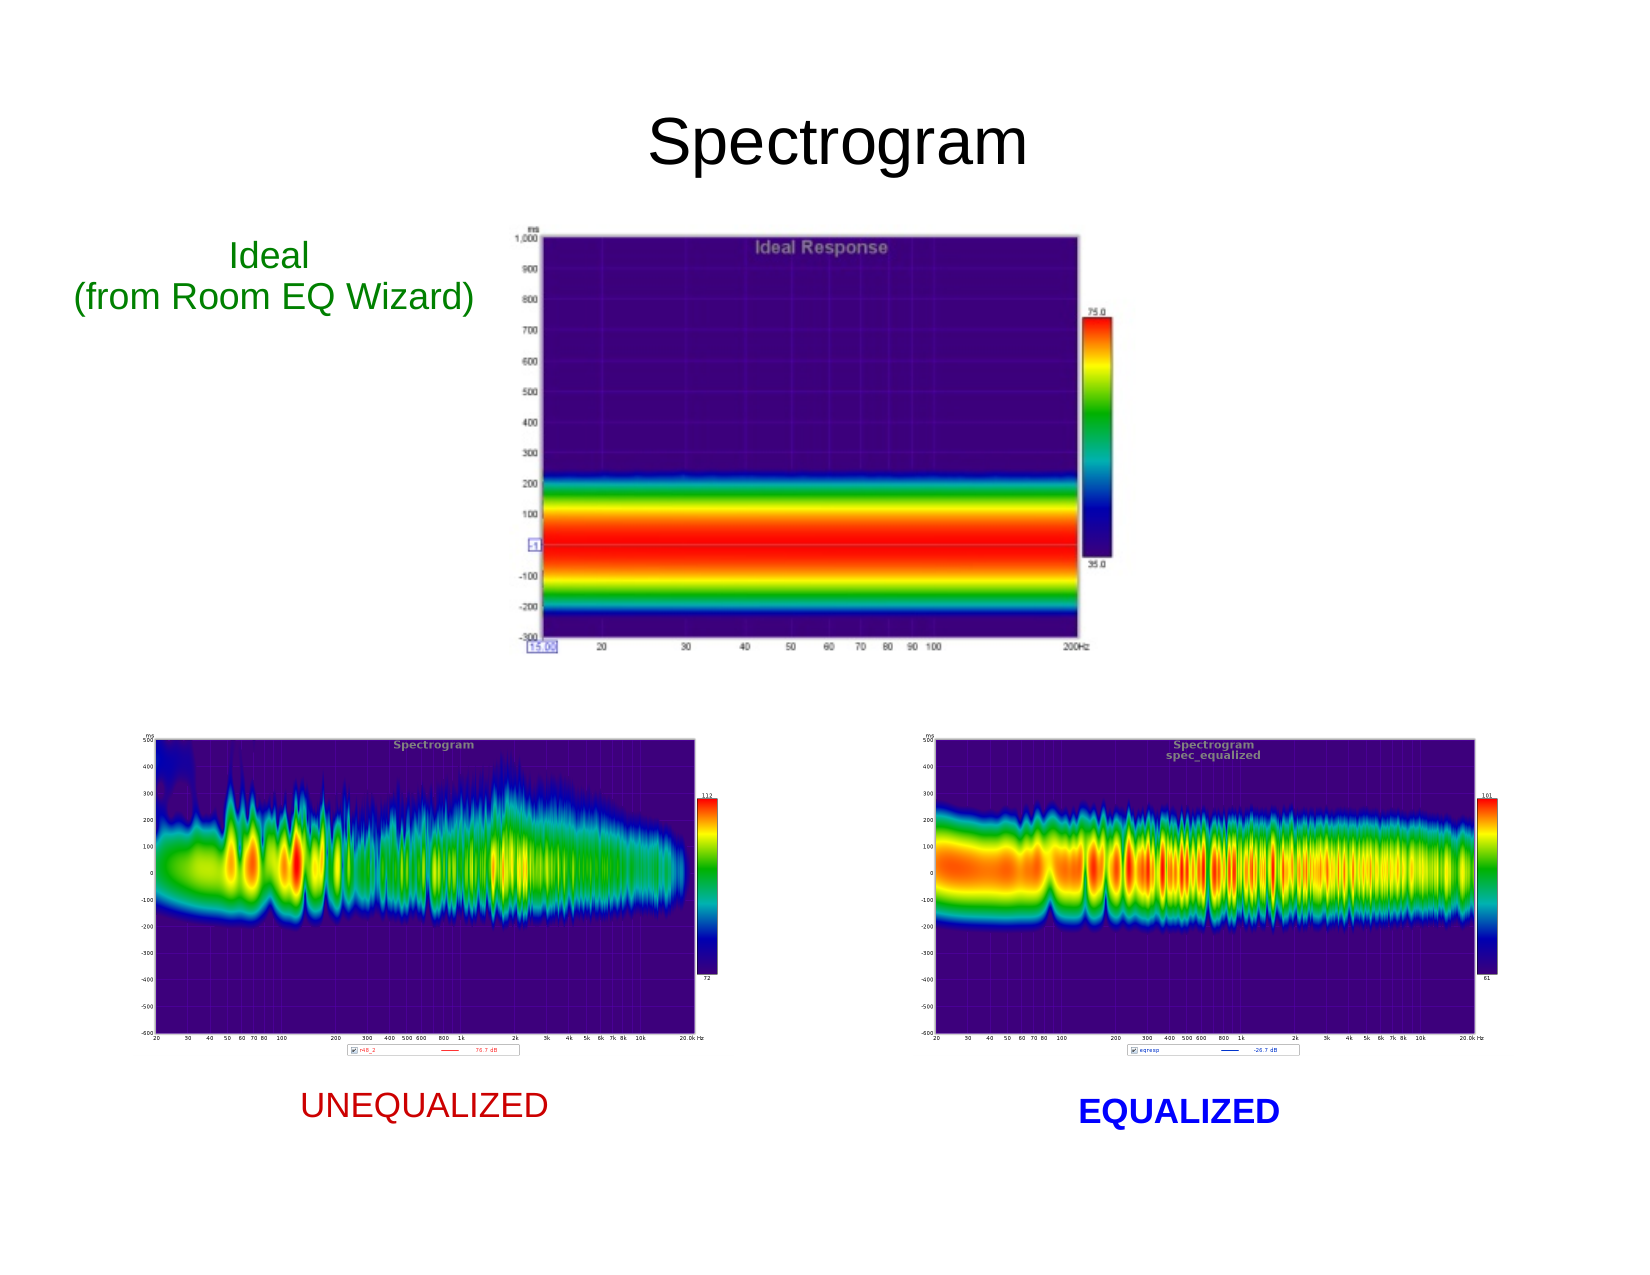

# Spectrogram
Ideal
(from Room EQ Wizard)
UNEQUALIZED
EQUALIZED